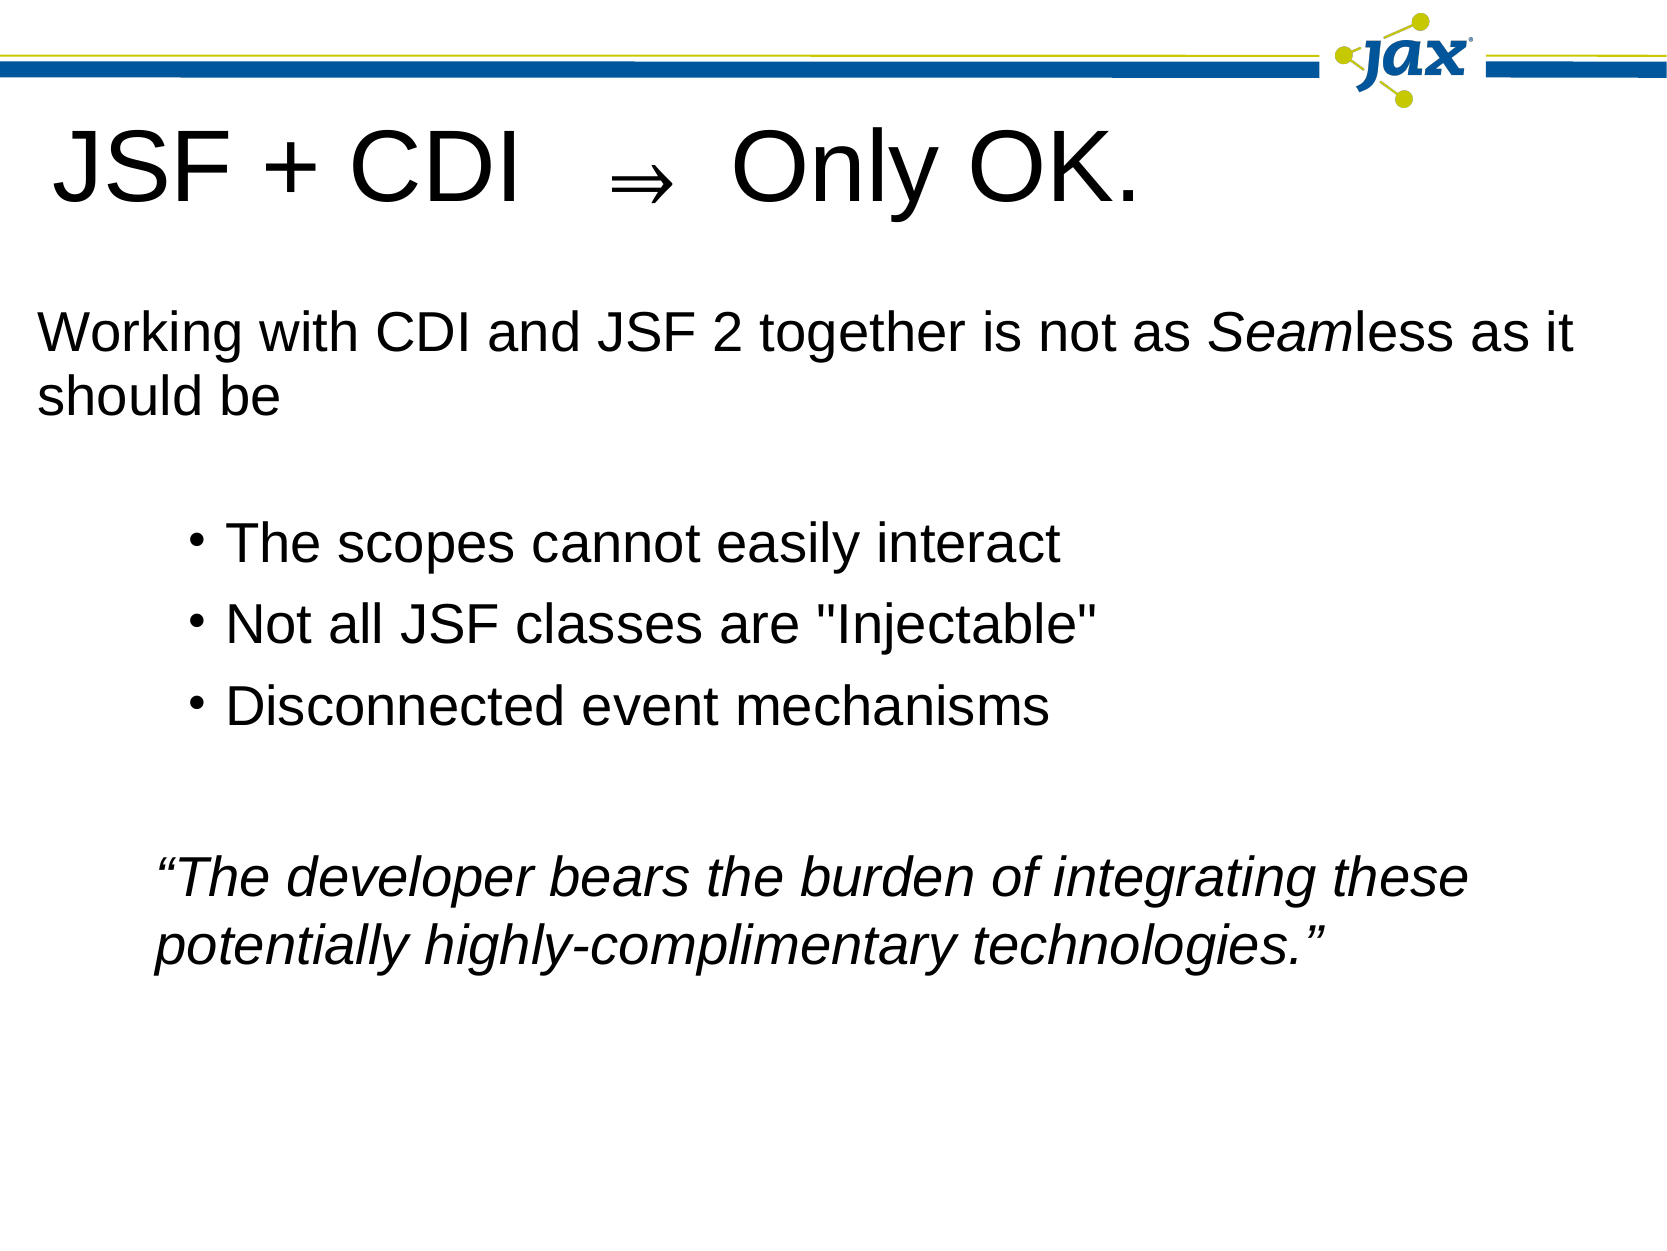

# JSF + CDI  ⇒ Only OK.
Working with CDI and JSF 2 together is not as Seamless as it should be
The scopes cannot easily interact
Not all JSF classes are "Injectable"
Disconnected event mechanisms
“The developer bears the burden of integrating these potentially highly-complimentary technologies.”